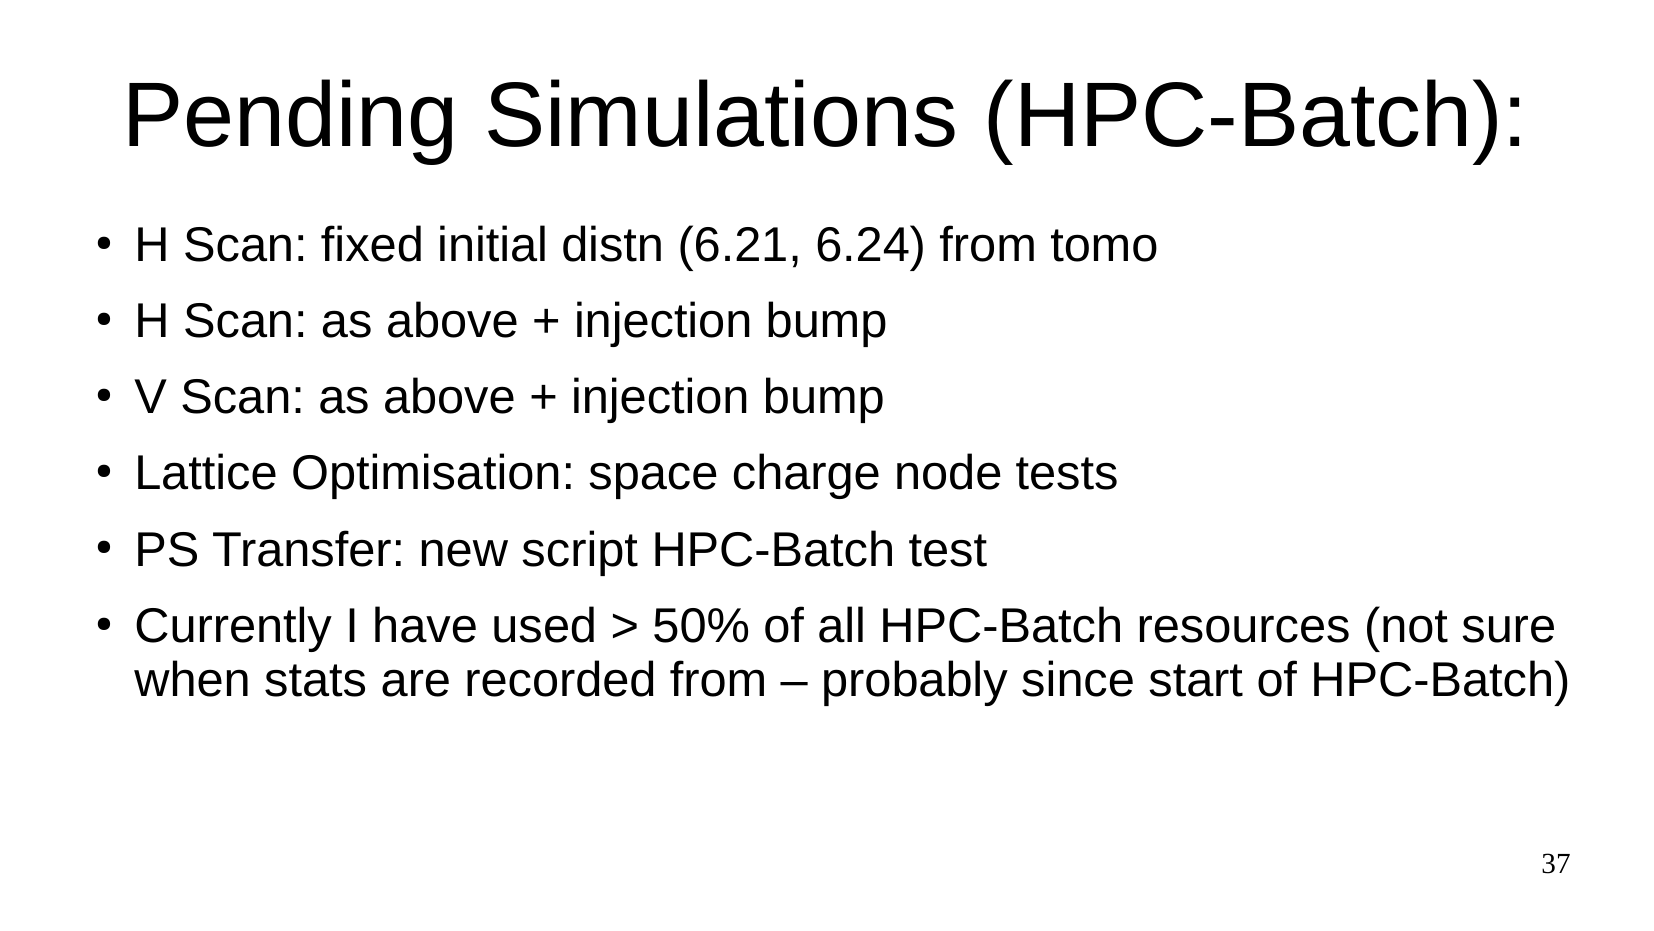

# Pending Simulations (HPC-Batch):
H Scan: fixed initial distn (6.21, 6.24) from tomo
H Scan: as above + injection bump
V Scan: as above + injection bump
Lattice Optimisation: space charge node tests
PS Transfer: new script HPC-Batch test
Currently I have used > 50% of all HPC-Batch resources (not sure when stats are recorded from – probably since start of HPC-Batch)
37